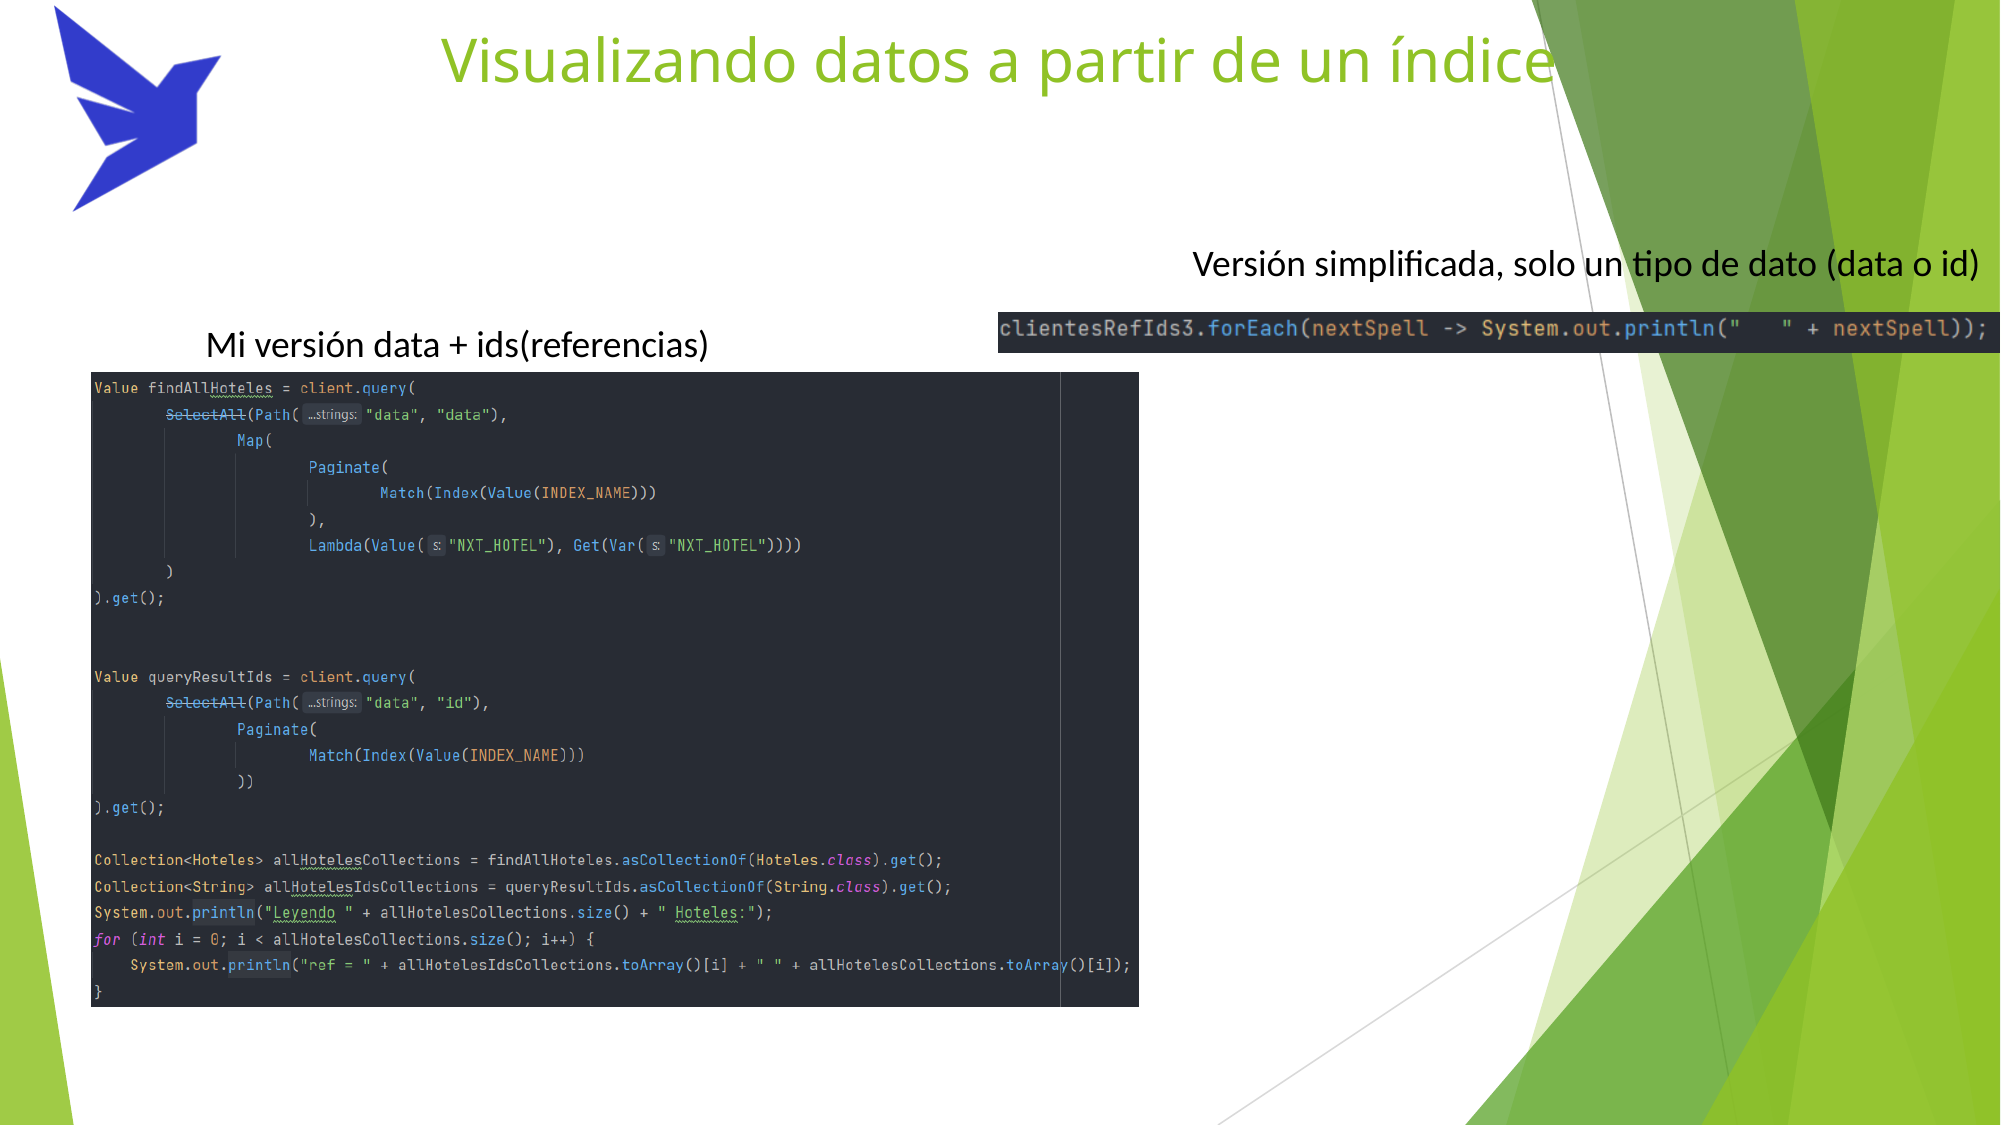

# Visualizando datos a partir de un índice
Versión simplificada, solo un tipo de dato (data o id)
Mi versión data + ids(referencias)